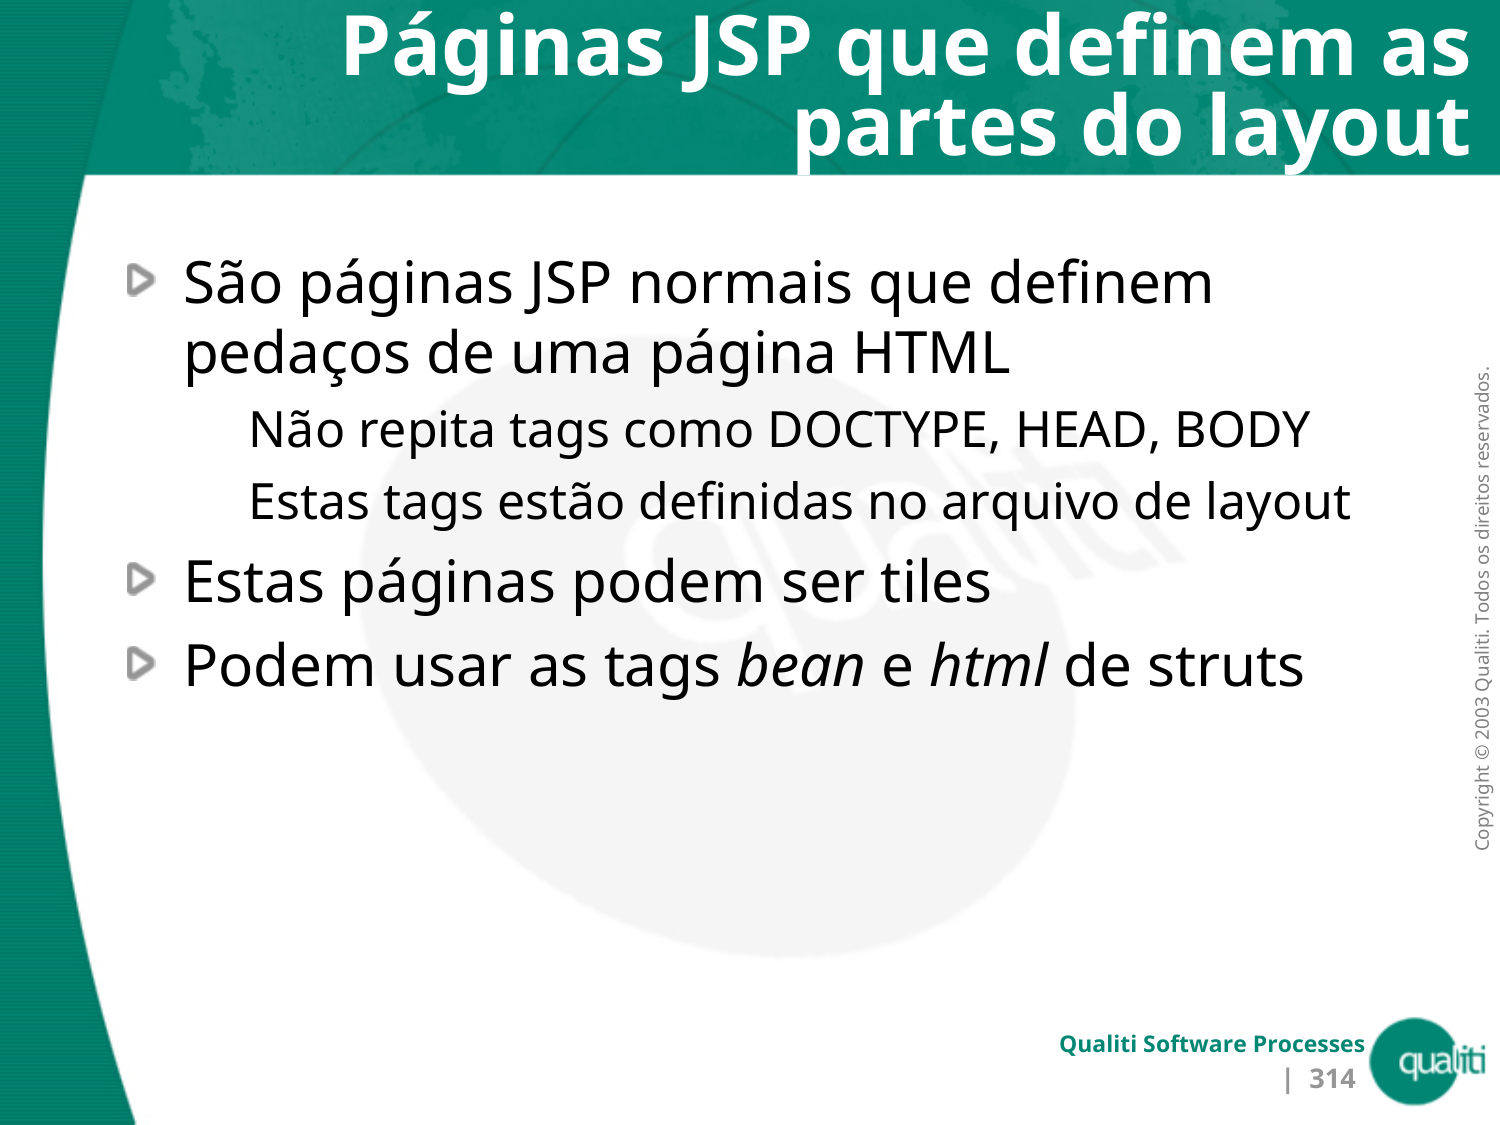

# Páginas JSP que definem as partes do layout
São páginas JSP normais que definem pedaços de uma página HTML
Não repita tags como DOCTYPE, HEAD, BODY
Estas tags estão definidas no arquivo de layout
Estas páginas podem ser tiles
Podem usar as tags bean e html de struts